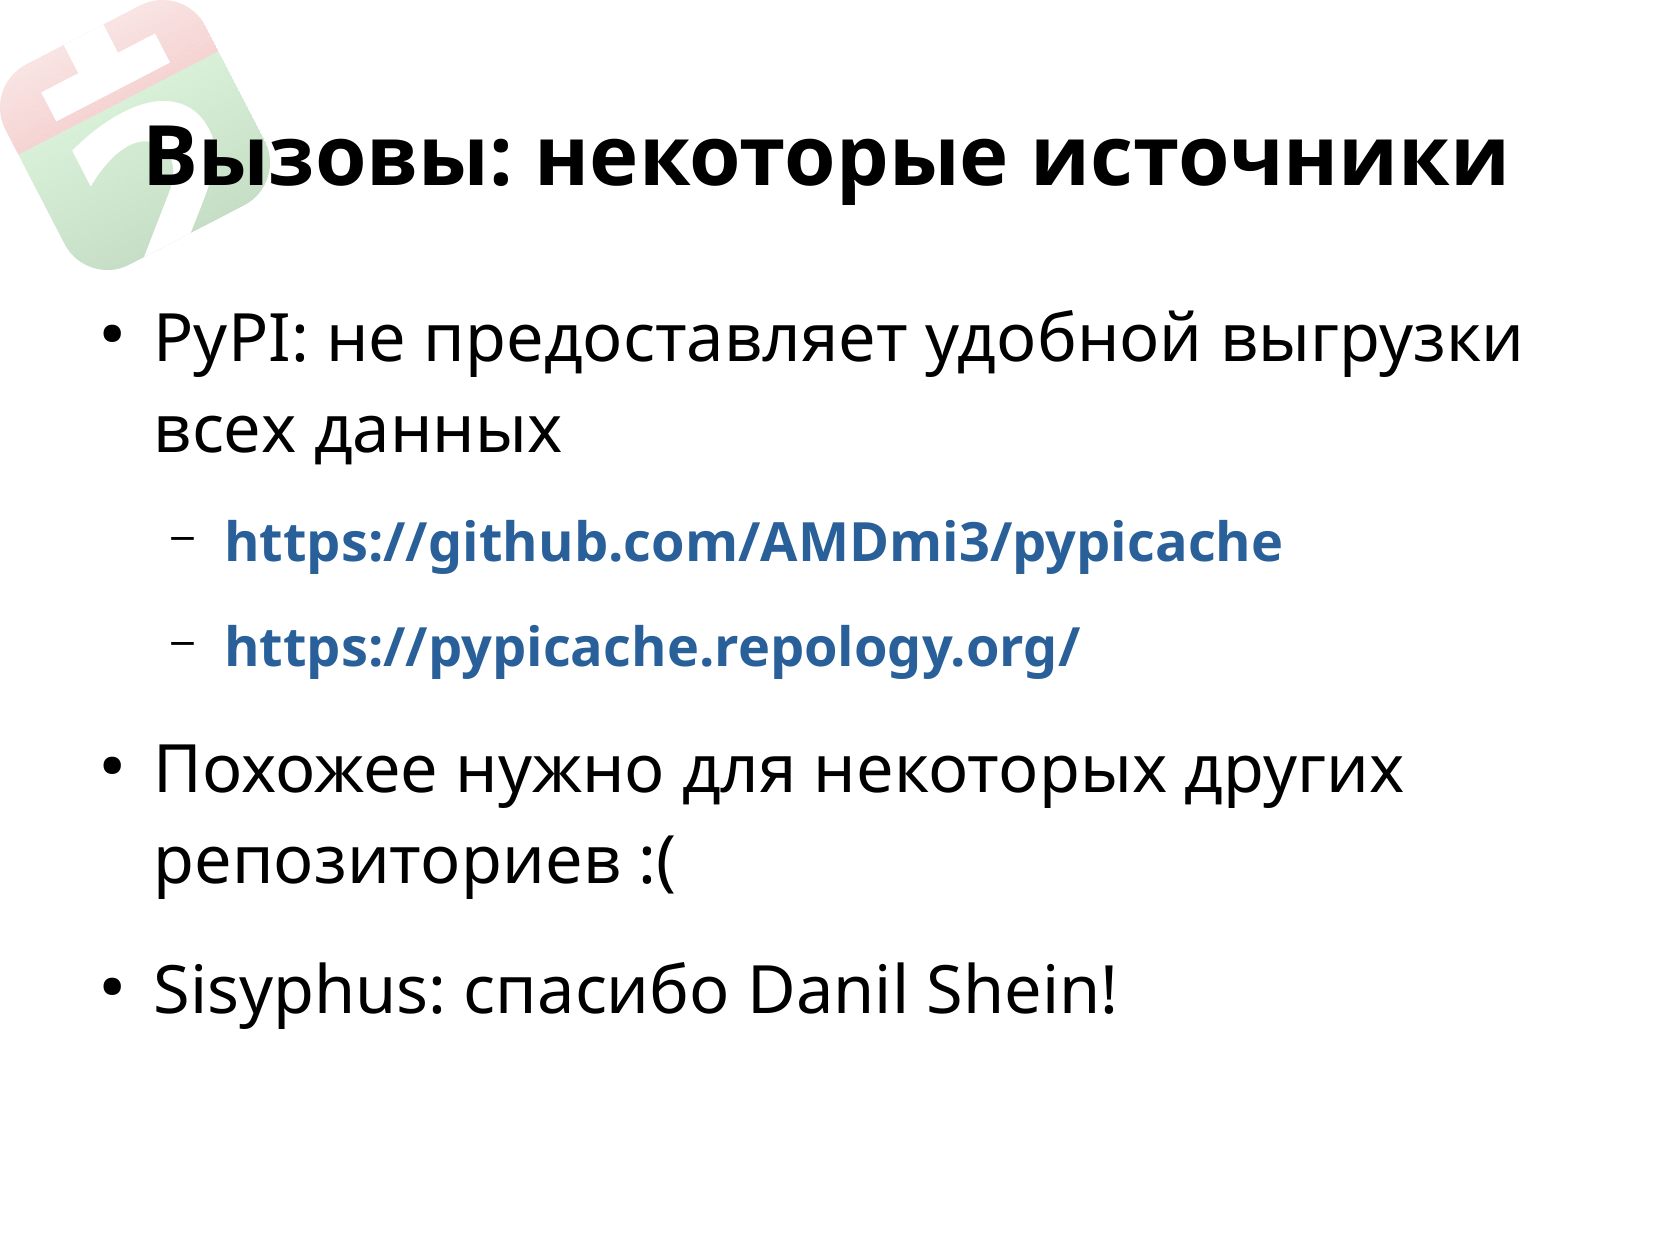

# Вызовы: некоторые источники
PyPI: не предоставляет удобной выгрузки всех данных
https://github.com/AMDmi3/pypicache
https://pypicache.repology.org/
Похожее нужно для некоторых других репозиториев :(
Sisyphus: спасибо Danil Shein!